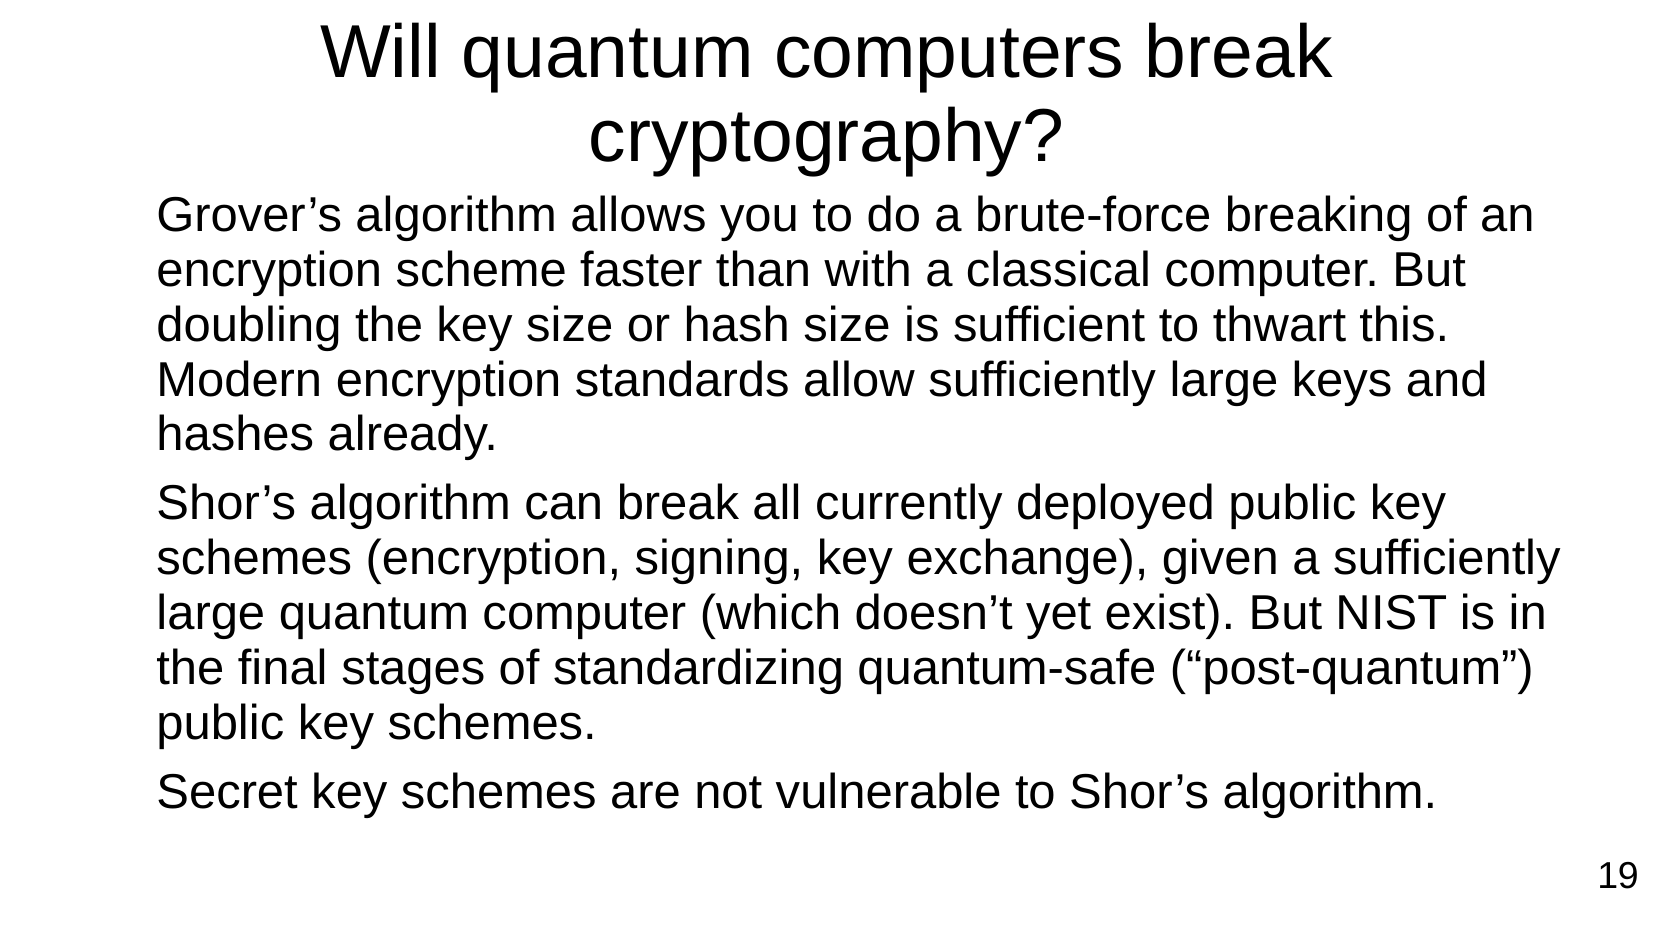

# Will quantum computers break cryptography?
Grover’s algorithm allows you to do a brute-force breaking of an encryption scheme faster than with a classical computer. But doubling the key size or hash size is sufficient to thwart this. Modern encryption standards allow sufficiently large keys and hashes already.
Shor’s algorithm can break all currently deployed public key schemes (encryption, signing, key exchange), given a sufficiently large quantum computer (which doesn’t yet exist). But NIST is in the final stages of standardizing quantum-safe (“post-quantum”) public key schemes.
Secret key schemes are not vulnerable to Shor’s algorithm.